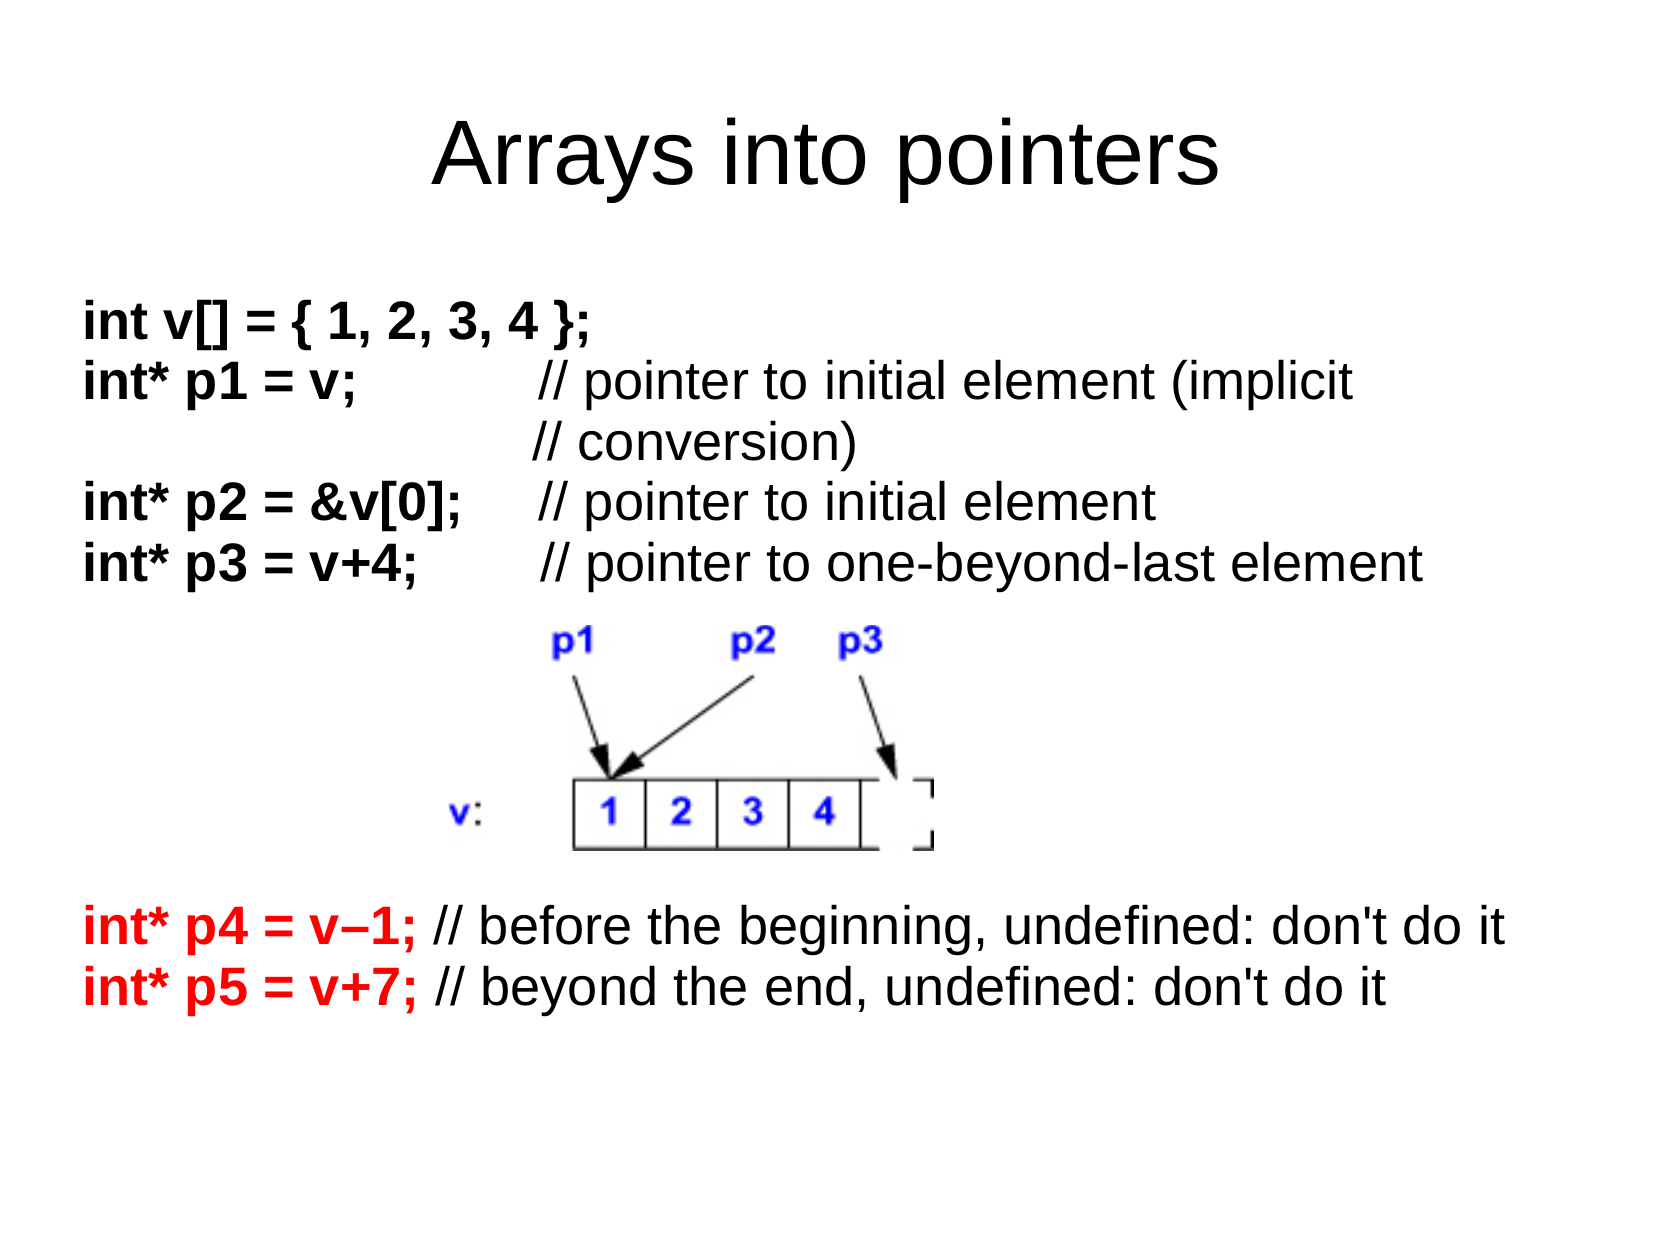

# Arrays into pointers
int v[] = { 1, 2, 3, 4 };
int* p1 = v; // pointer to initial element (implicit
 // conversion)
int* p2 = &v[0]; // pointer to initial element
int* p3 = v+4; // pointer to one-beyond-last element
int* p4 = v–1; // before the beginning, undefined: don't do it
int* p5 = v+7; // beyond the end, undefined: don't do it